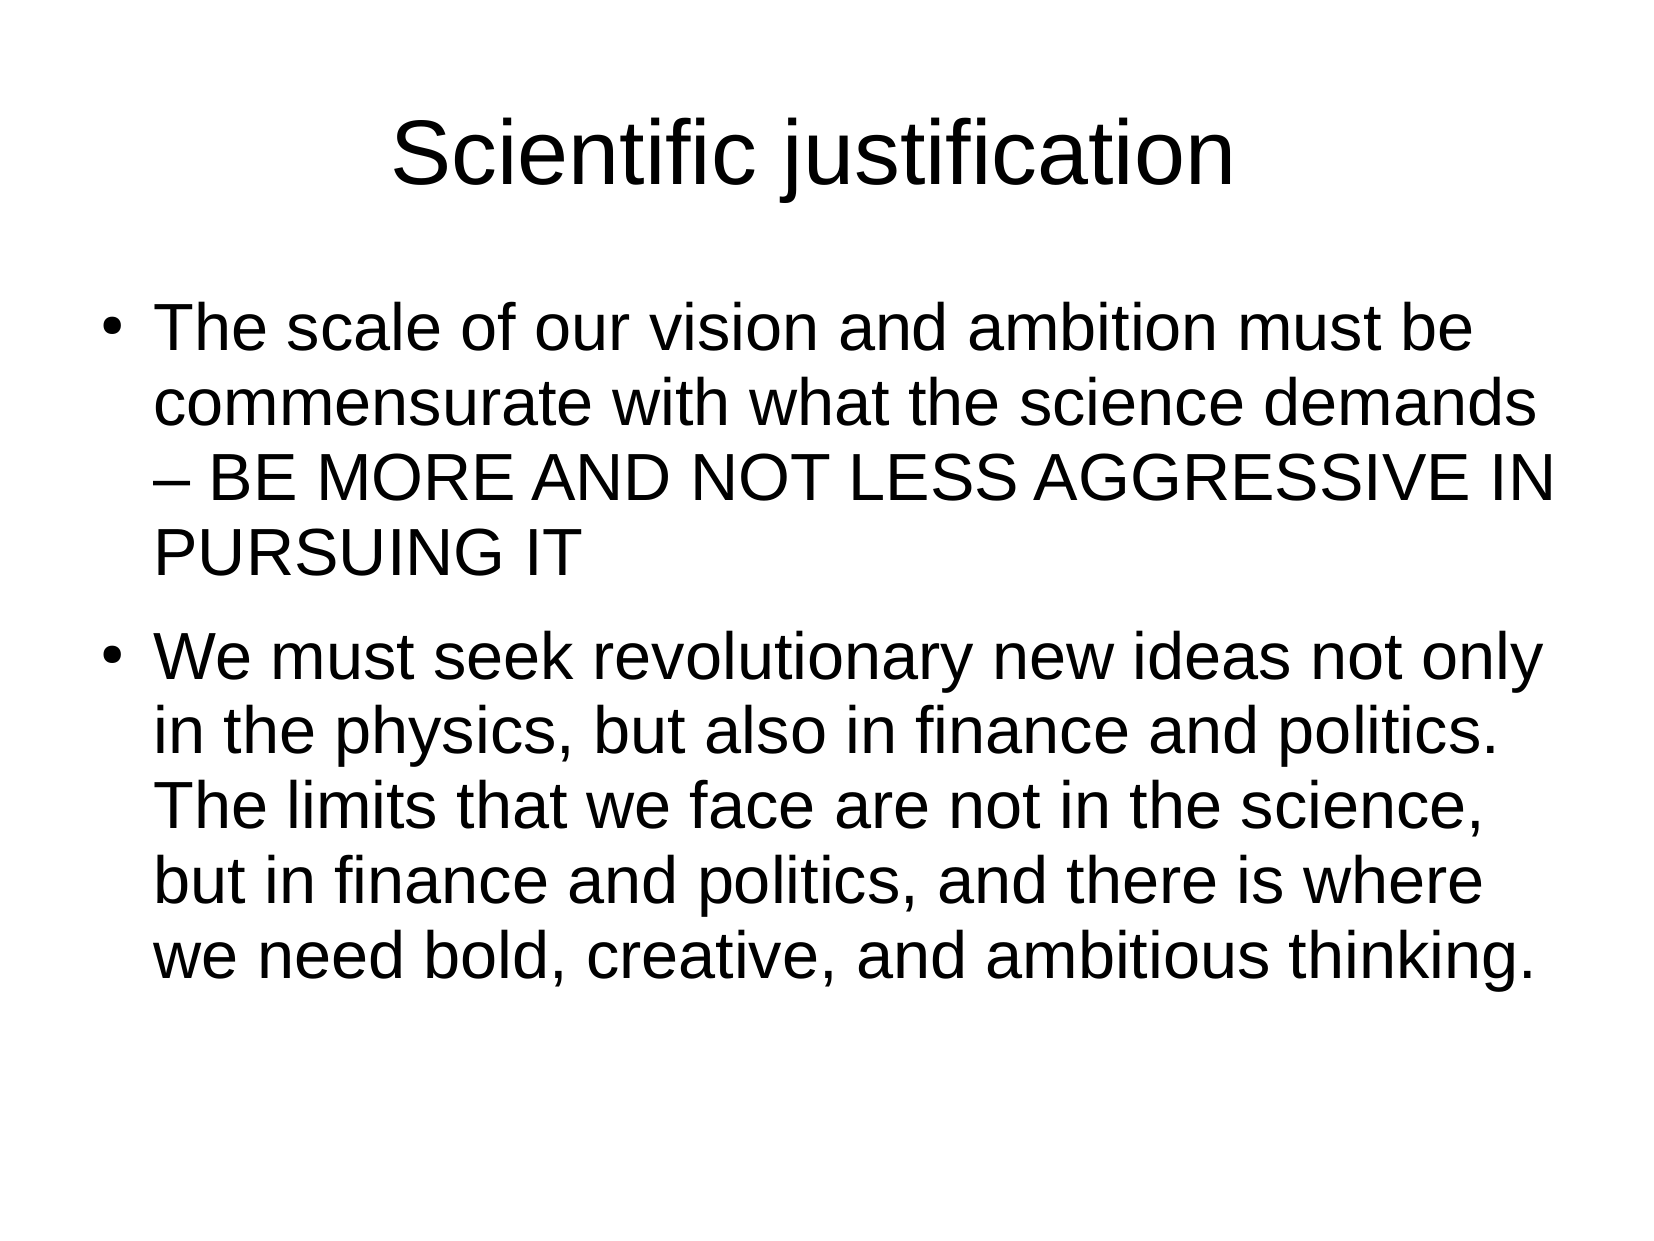

# Scientific justification
The scale of our vision and ambition must be commensurate with what the science demands – BE MORE AND NOT LESS AGGRESSIVE IN PURSUING IT
We must seek revolutionary new ideas not only in the physics, but also in finance and politics. The limits that we face are not in the science, but in finance and politics, and there is where we need bold, creative, and ambitious thinking.